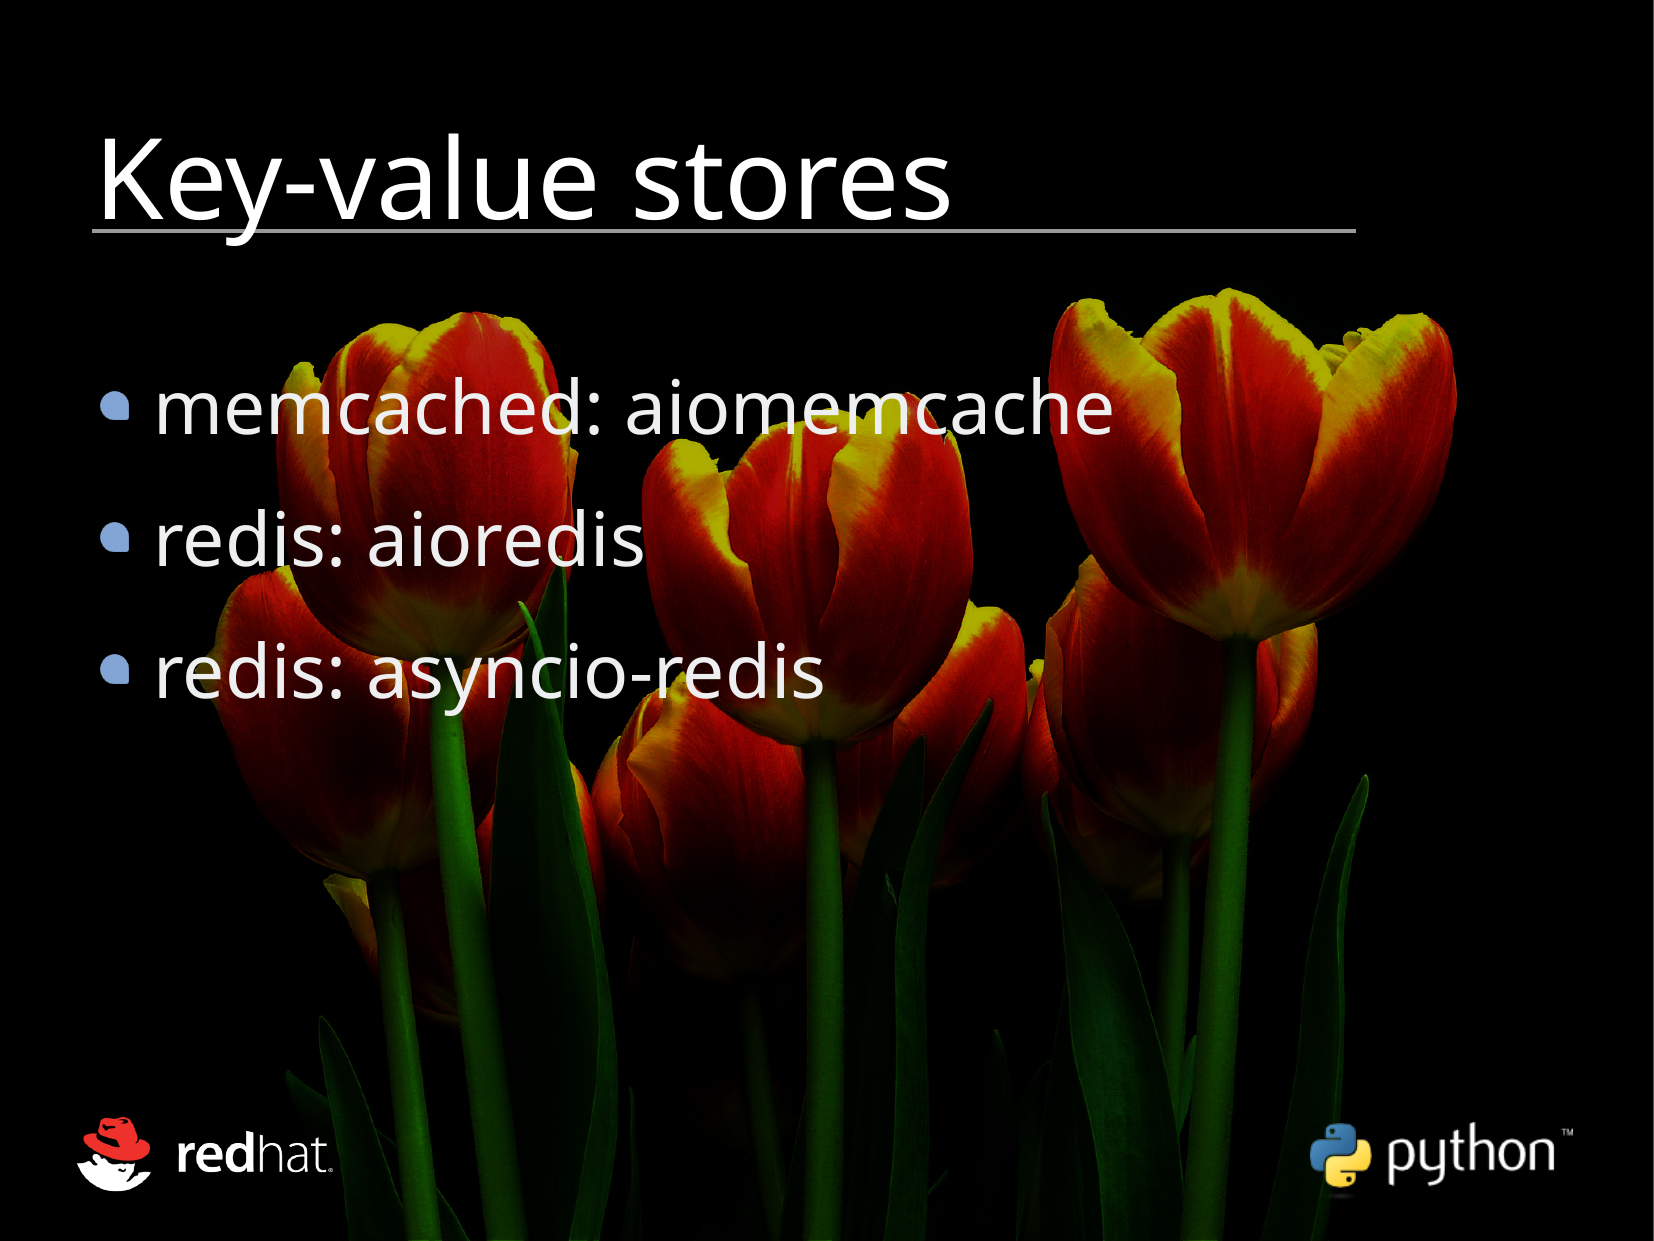

Key-value stores
# memcached: aiomemcache
redis: aioredis
redis: asyncio-redis